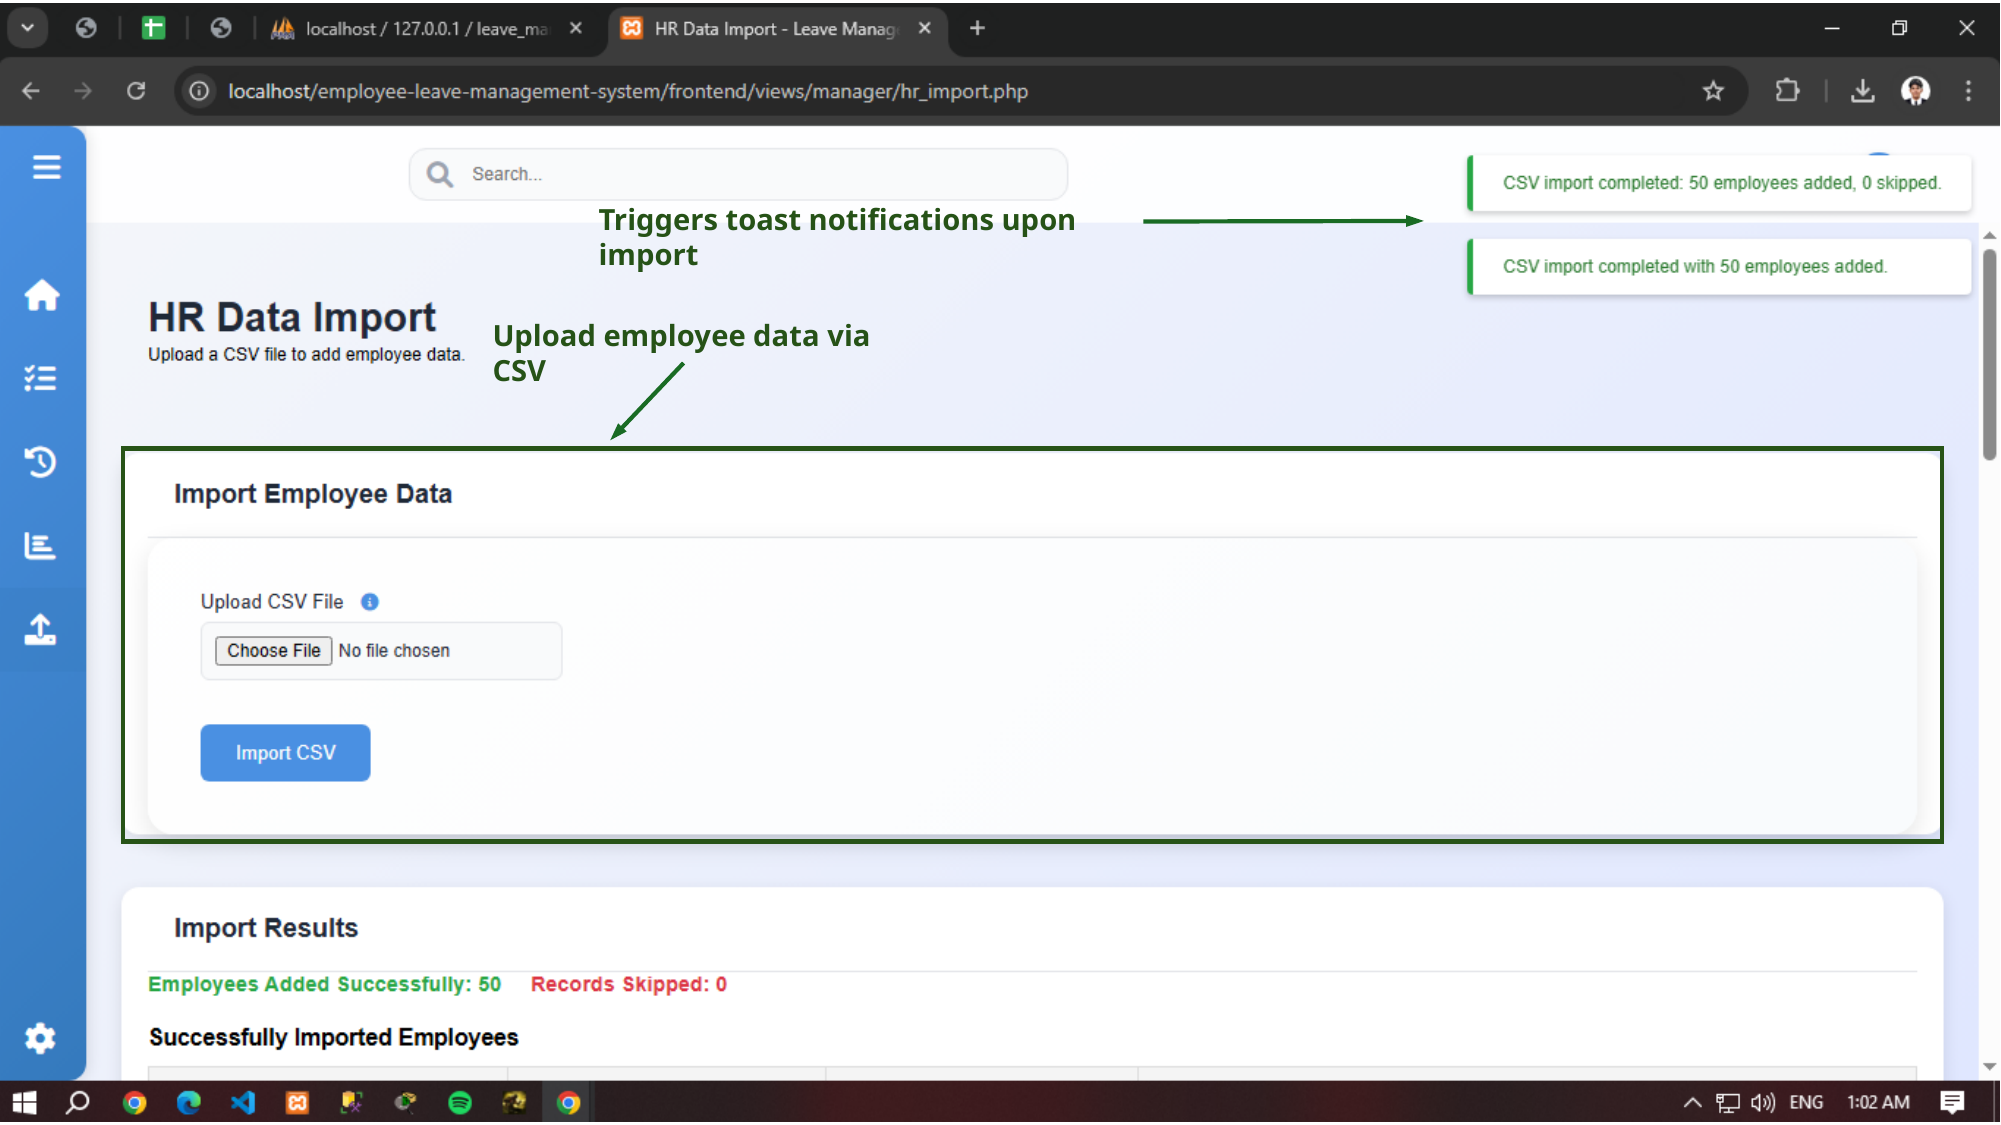

Triggers toast notifications upon import
Upload employee data via CSV